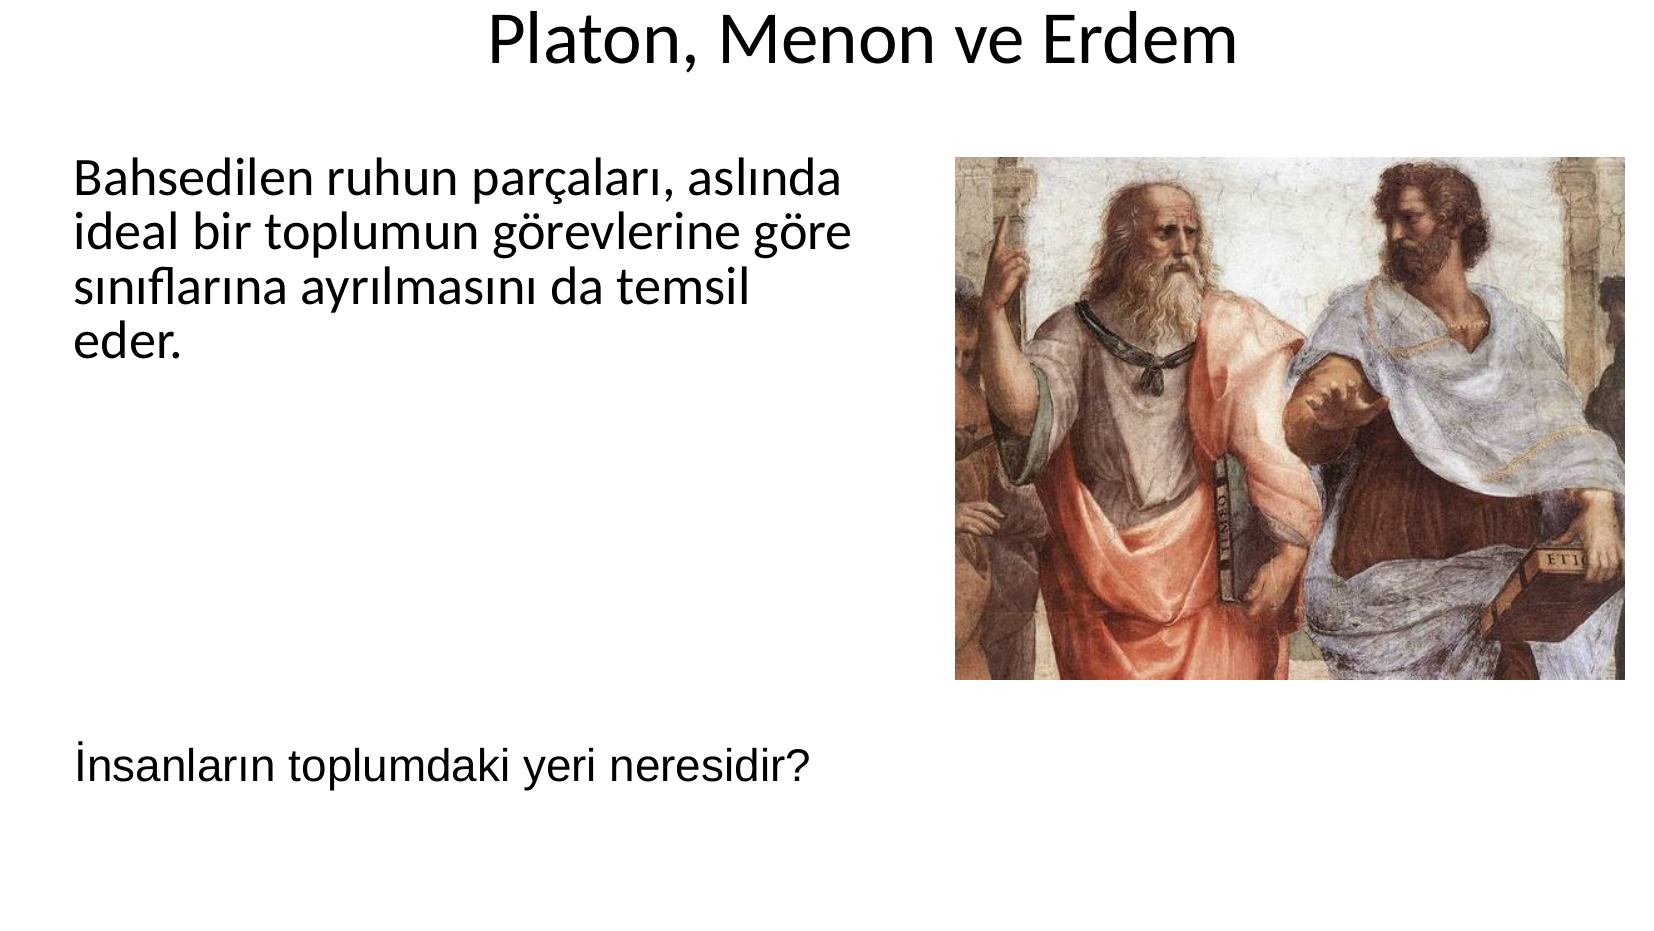

Platon, Menon ve Erdem
Bahsedilen ruhun parçaları, aslında ideal bir toplumun görevlerine göre sınıflarına ayrılmasını da temsil eder.
İnsanların toplumdaki yeri neresidir?